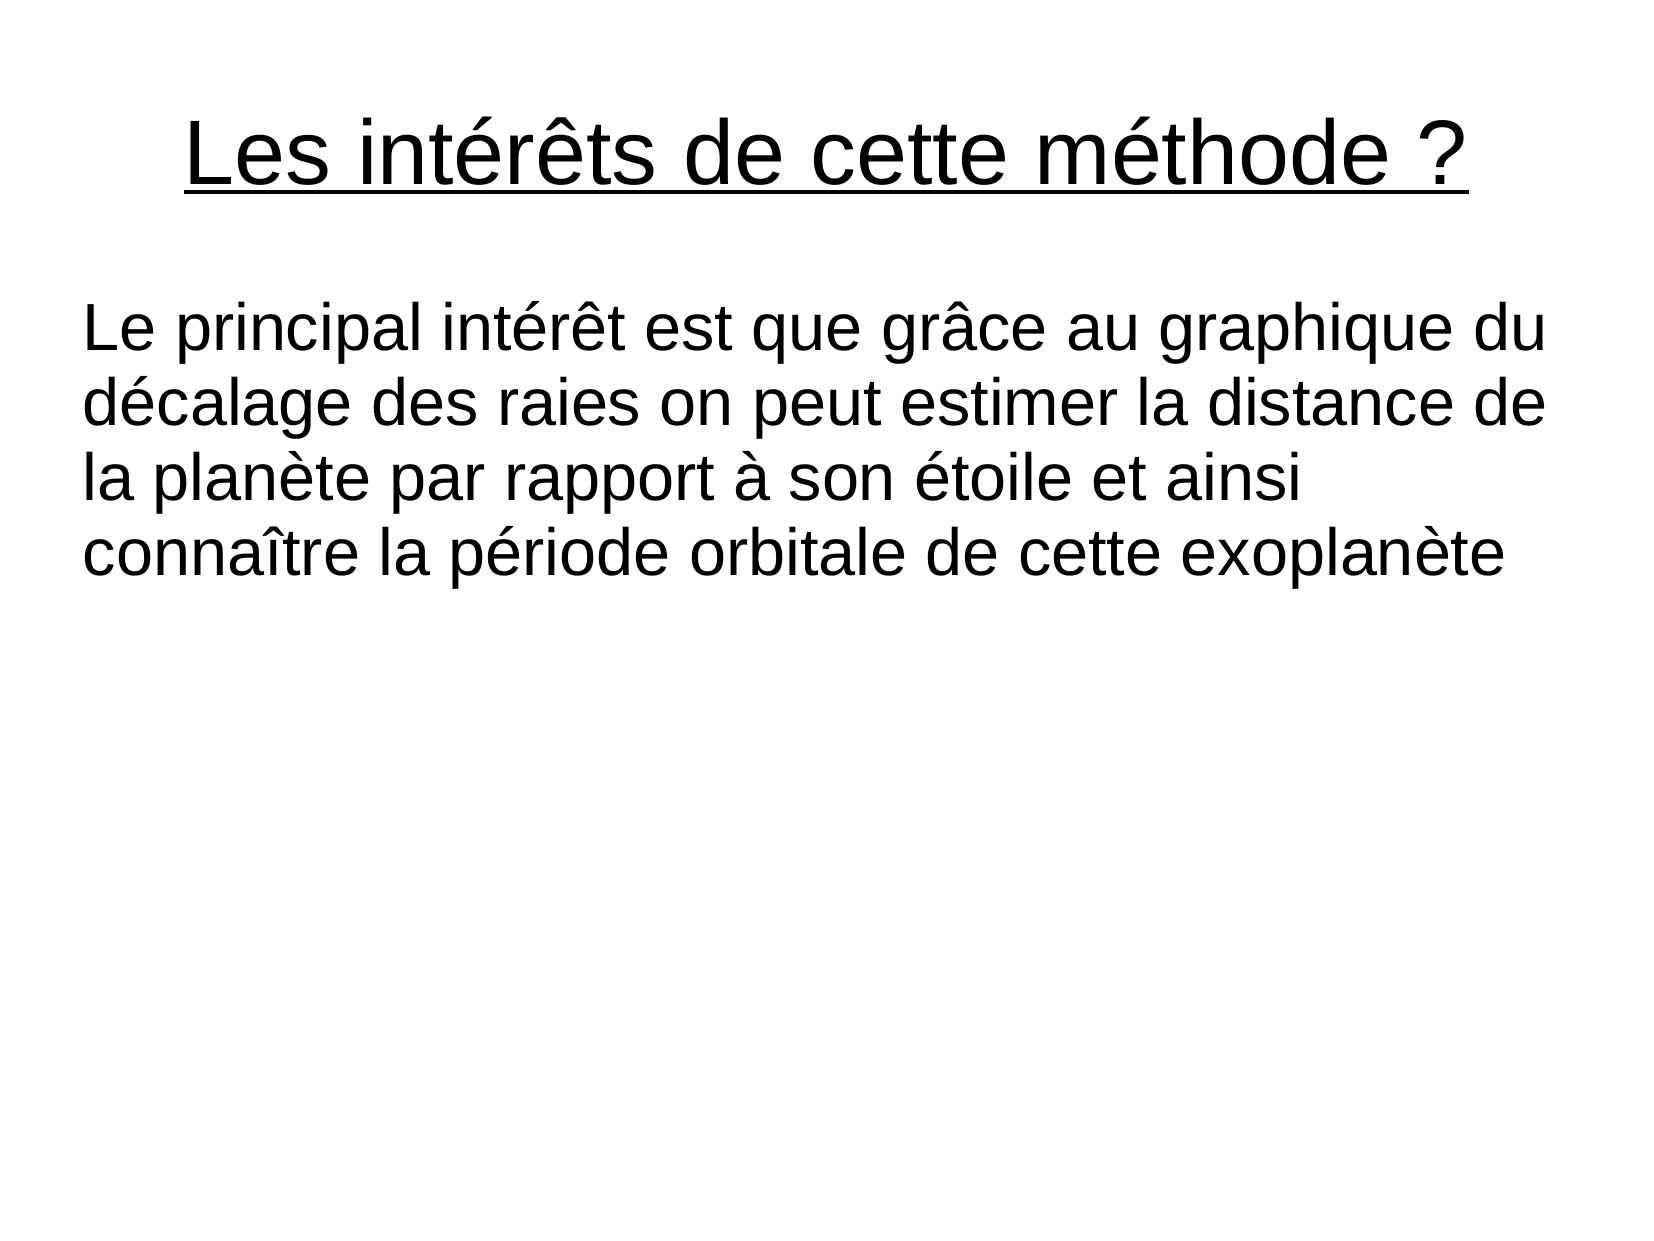

# Les intérêts de cette méthode ?
Le principal intérêt est que grâce au graphique du décalage des raies on peut estimer la distance de la planète par rapport à son étoile et ainsi connaître la période orbitale de cette exoplanète